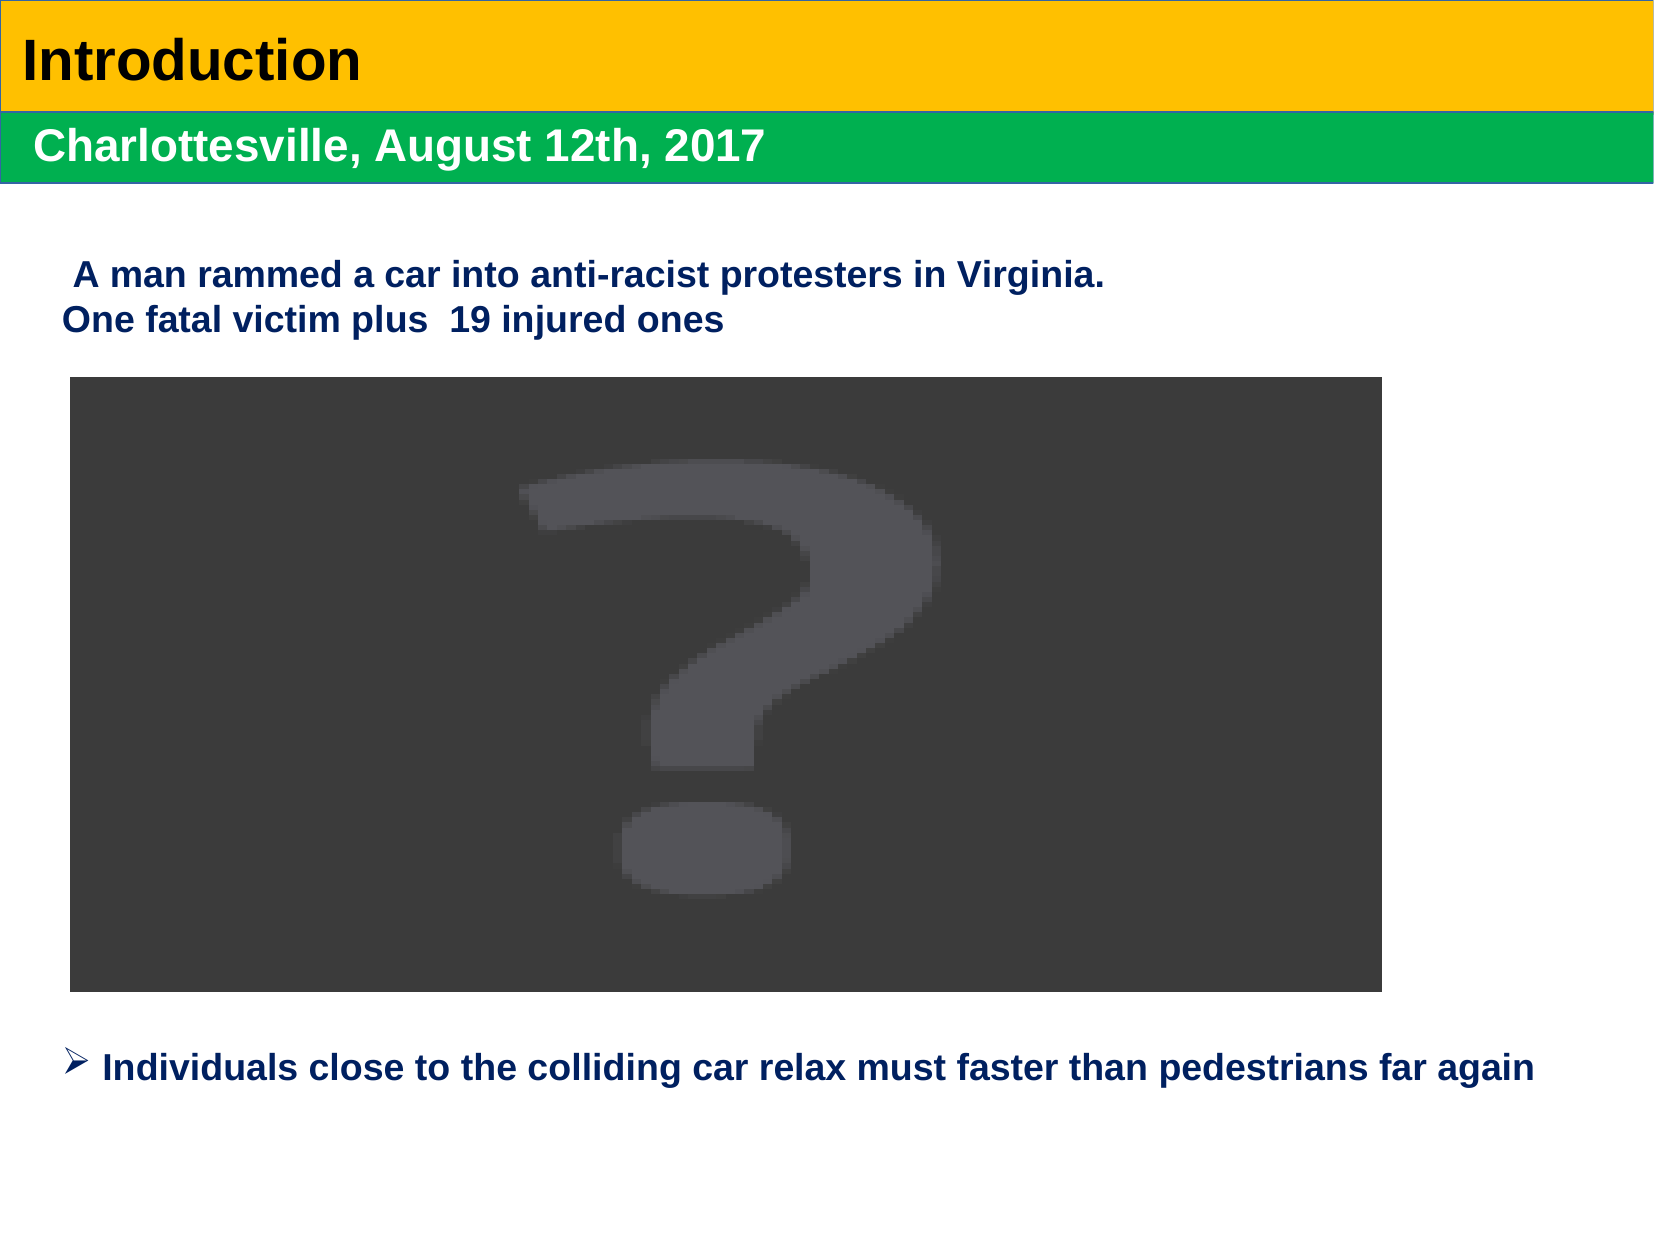

Introducción
Introduction
 Charlottesville, August 12th, 2017
 A man rammed a car into anti-racist protesters in Virginia.
One fatal victim plus 19 injured ones
A man rammed a car into anti-racist protesters in Virginia
 Individuals close to the colliding car relax must faster than pedestrians far again